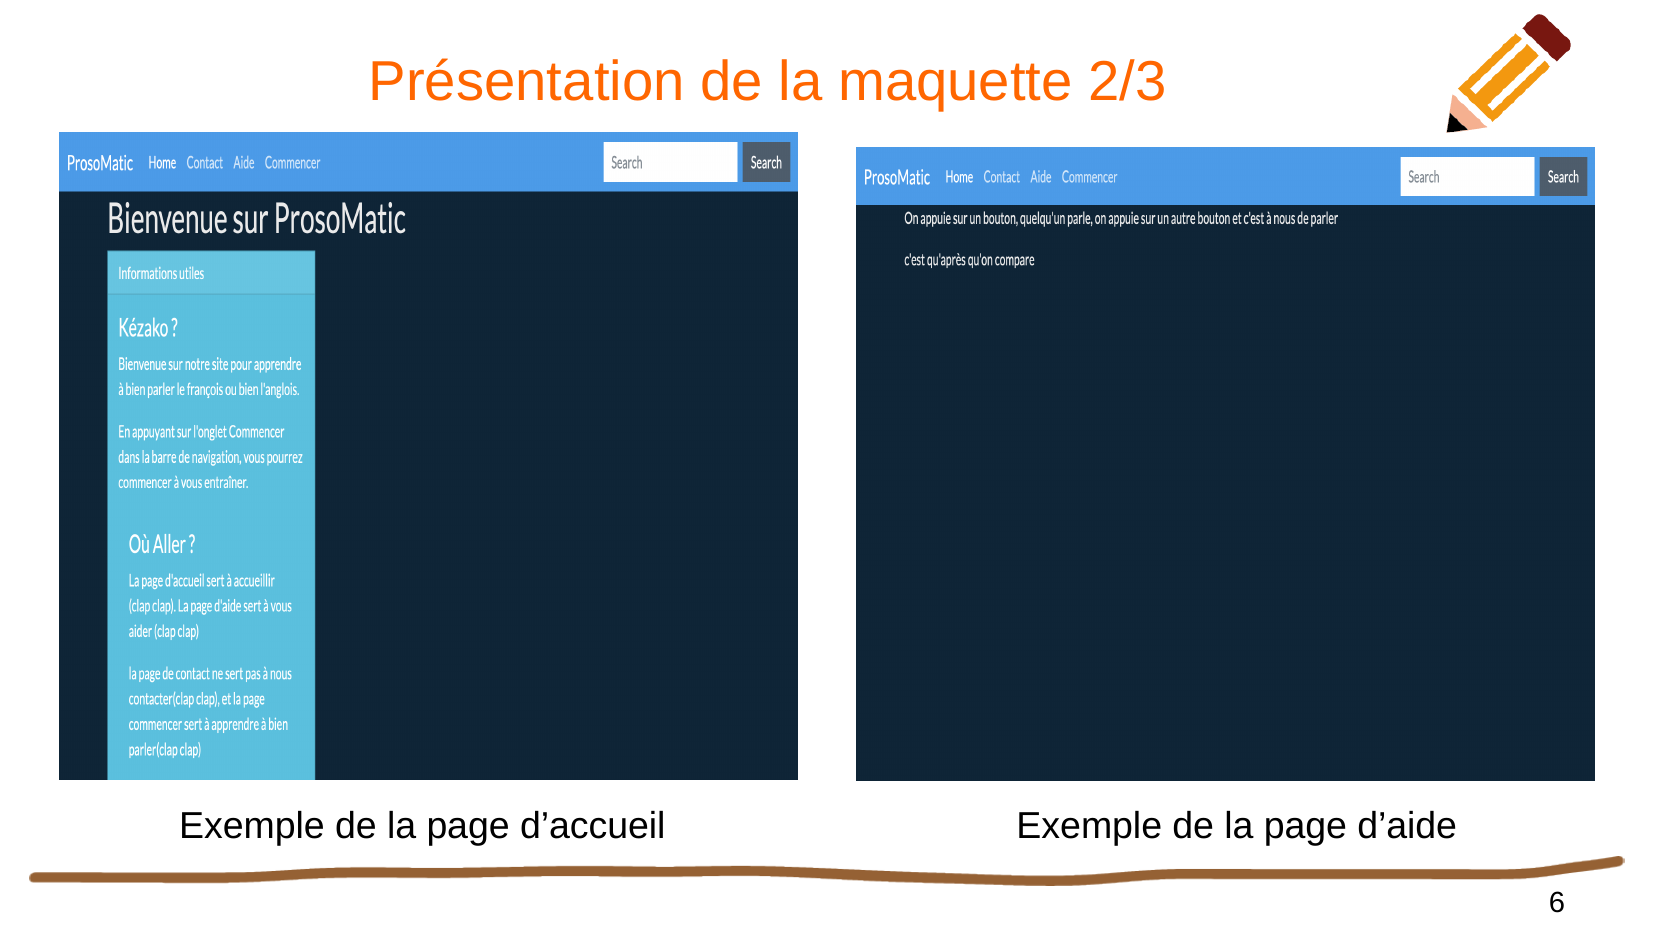

# Présentation de la maquette 2/3
	 Exemple de la page d’accueil
		Exemple de la page d’aide
6